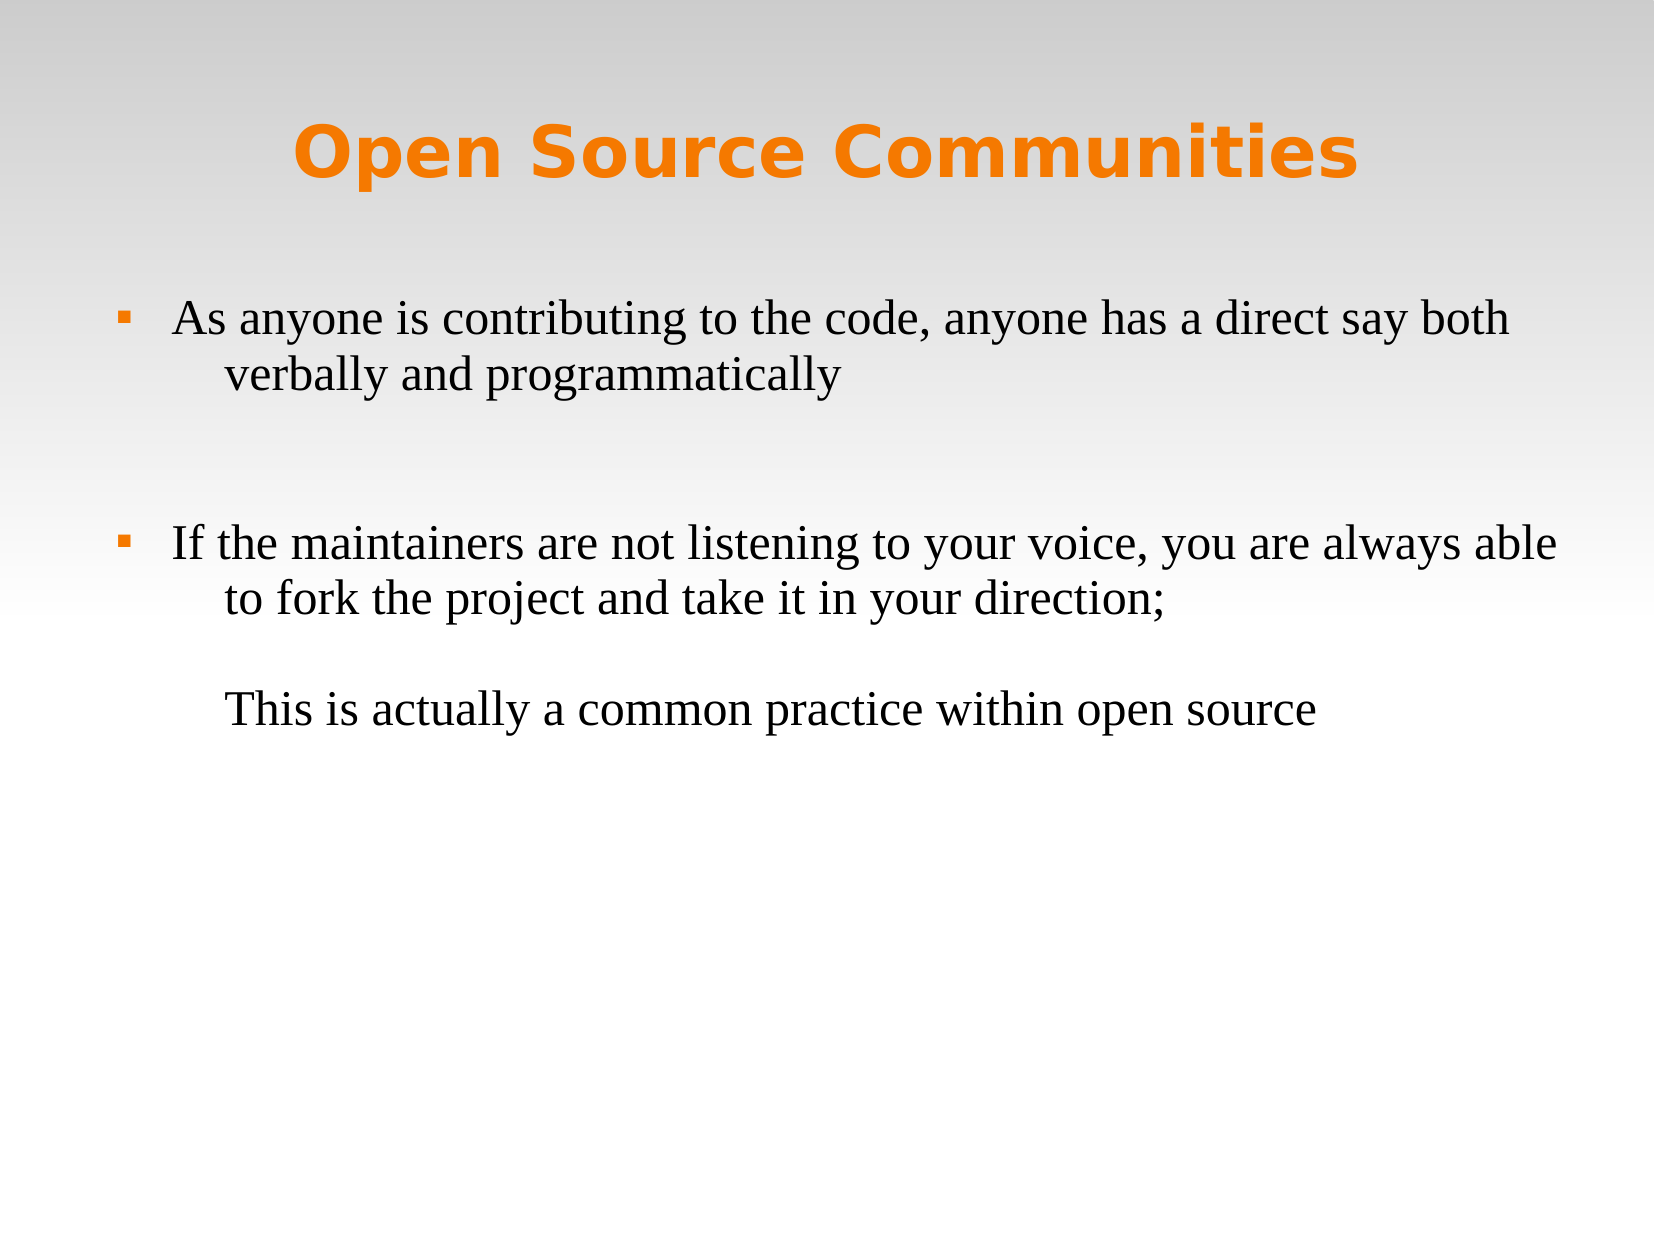

# Open Source Communities
As anyone is contributing to the code, anyone has a direct say both verbally and programmatically
If the maintainers are not listening to your voice, you are always able to fork the project and take it in your direction;
This is actually a common practice within open source